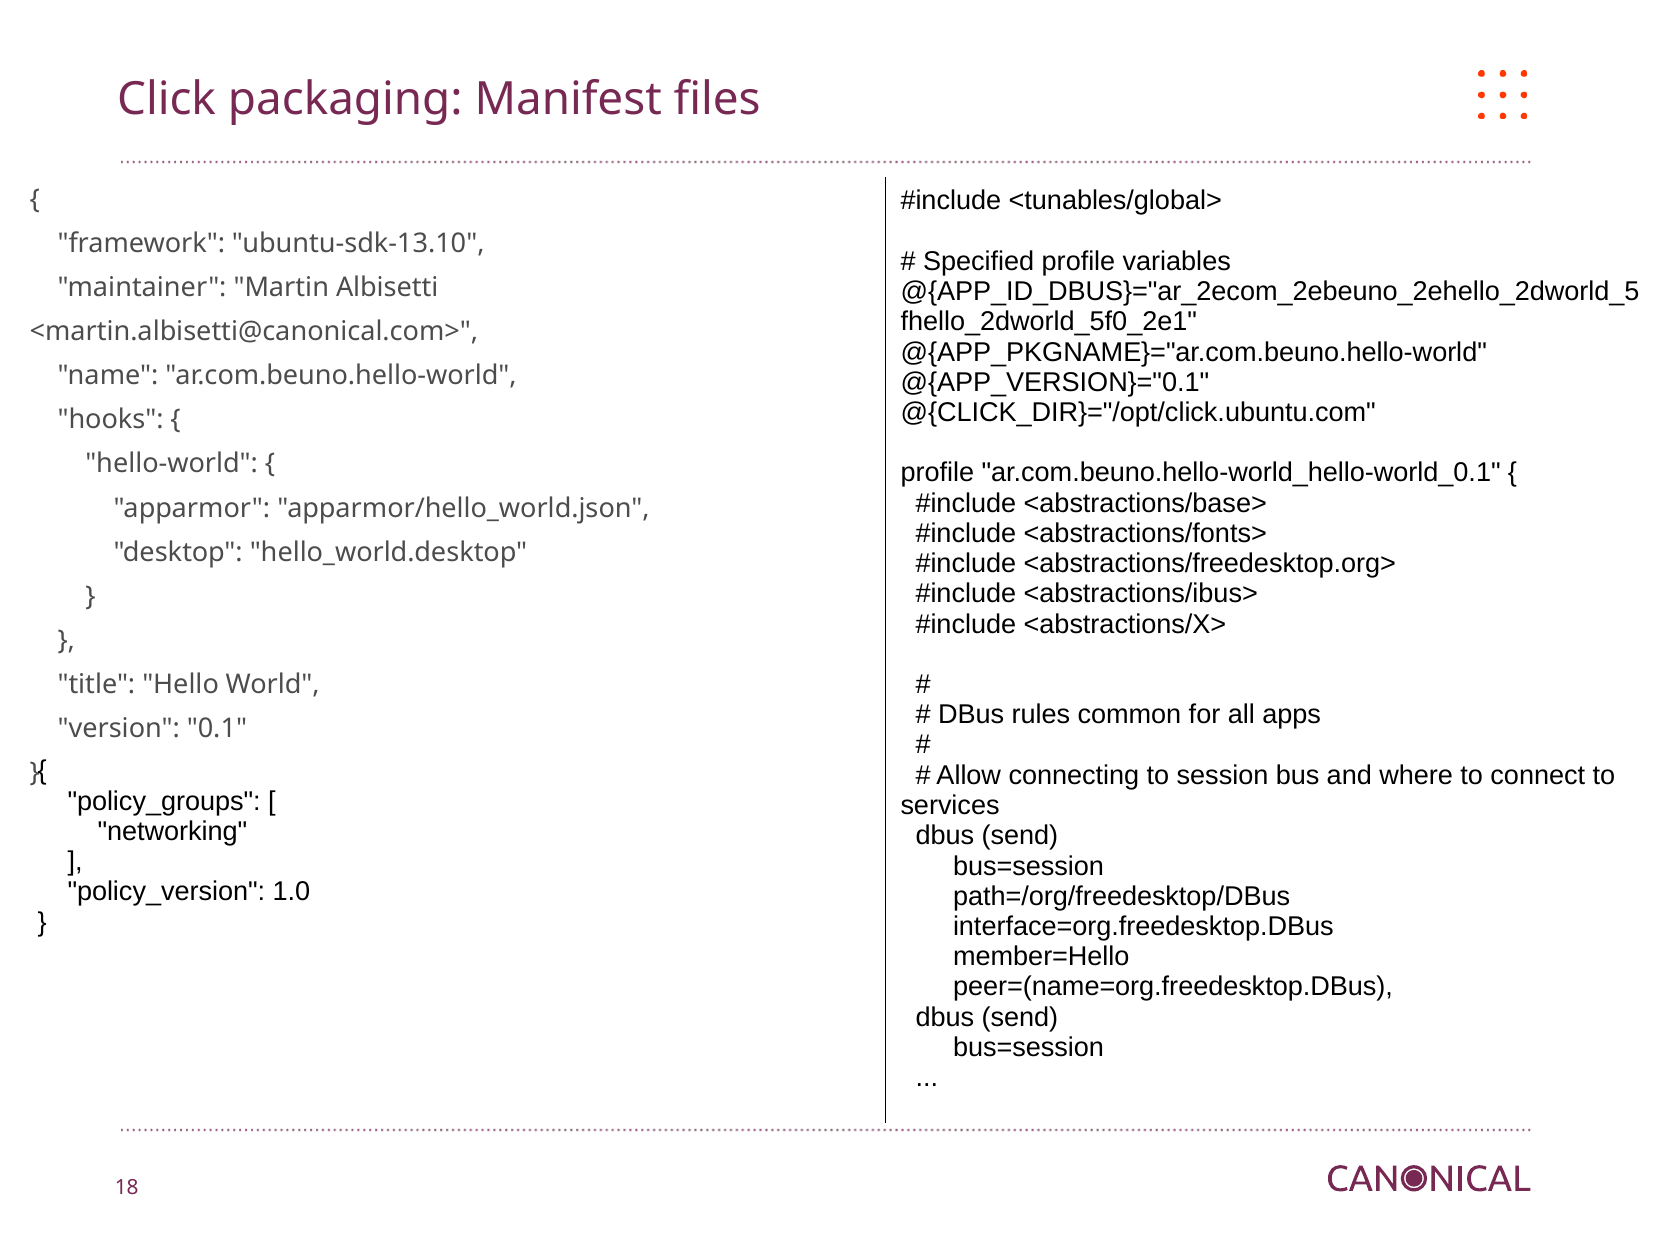

# Click packaging: Manifest files
#include <tunables/global>
# Specified profile variables
@{APP_ID_DBUS}="ar_2ecom_2ebeuno_2ehello_2dworld_5fhello_2dworld_5f0_2e1"
@{APP_PKGNAME}="ar.com.beuno.hello-world"
@{APP_VERSION}="0.1"
@{CLICK_DIR}="/opt/click.ubuntu.com"
profile "ar.com.beuno.hello-world_hello-world_0.1" {
 #include <abstractions/base>
 #include <abstractions/fonts>
 #include <abstractions/freedesktop.org>
 #include <abstractions/ibus>
 #include <abstractions/X>
 #
 # DBus rules common for all apps
 #
 # Allow connecting to session bus and where to connect to services
 dbus (send)
 bus=session
 path=/org/freedesktop/DBus
 interface=org.freedesktop.DBus
 member=Hello
 peer=(name=org.freedesktop.DBus),
 dbus (send)
 bus=session
 ...
{
 "framework": "ubuntu-sdk-13.10",
 "maintainer": "Martin Albisetti <martin.albisetti@canonical.com>",
 "name": "ar.com.beuno.hello-world",
 "hooks": {
 "hello-world": {
 "apparmor": "apparmor/hello_world.json",
 "desktop": "hello_world.desktop"
 }
 },
 "title": "Hello World",
 "version": "0.1"
}
{
 "policy_groups": [
 "networking"
 ],
 "policy_version": 1.0
}